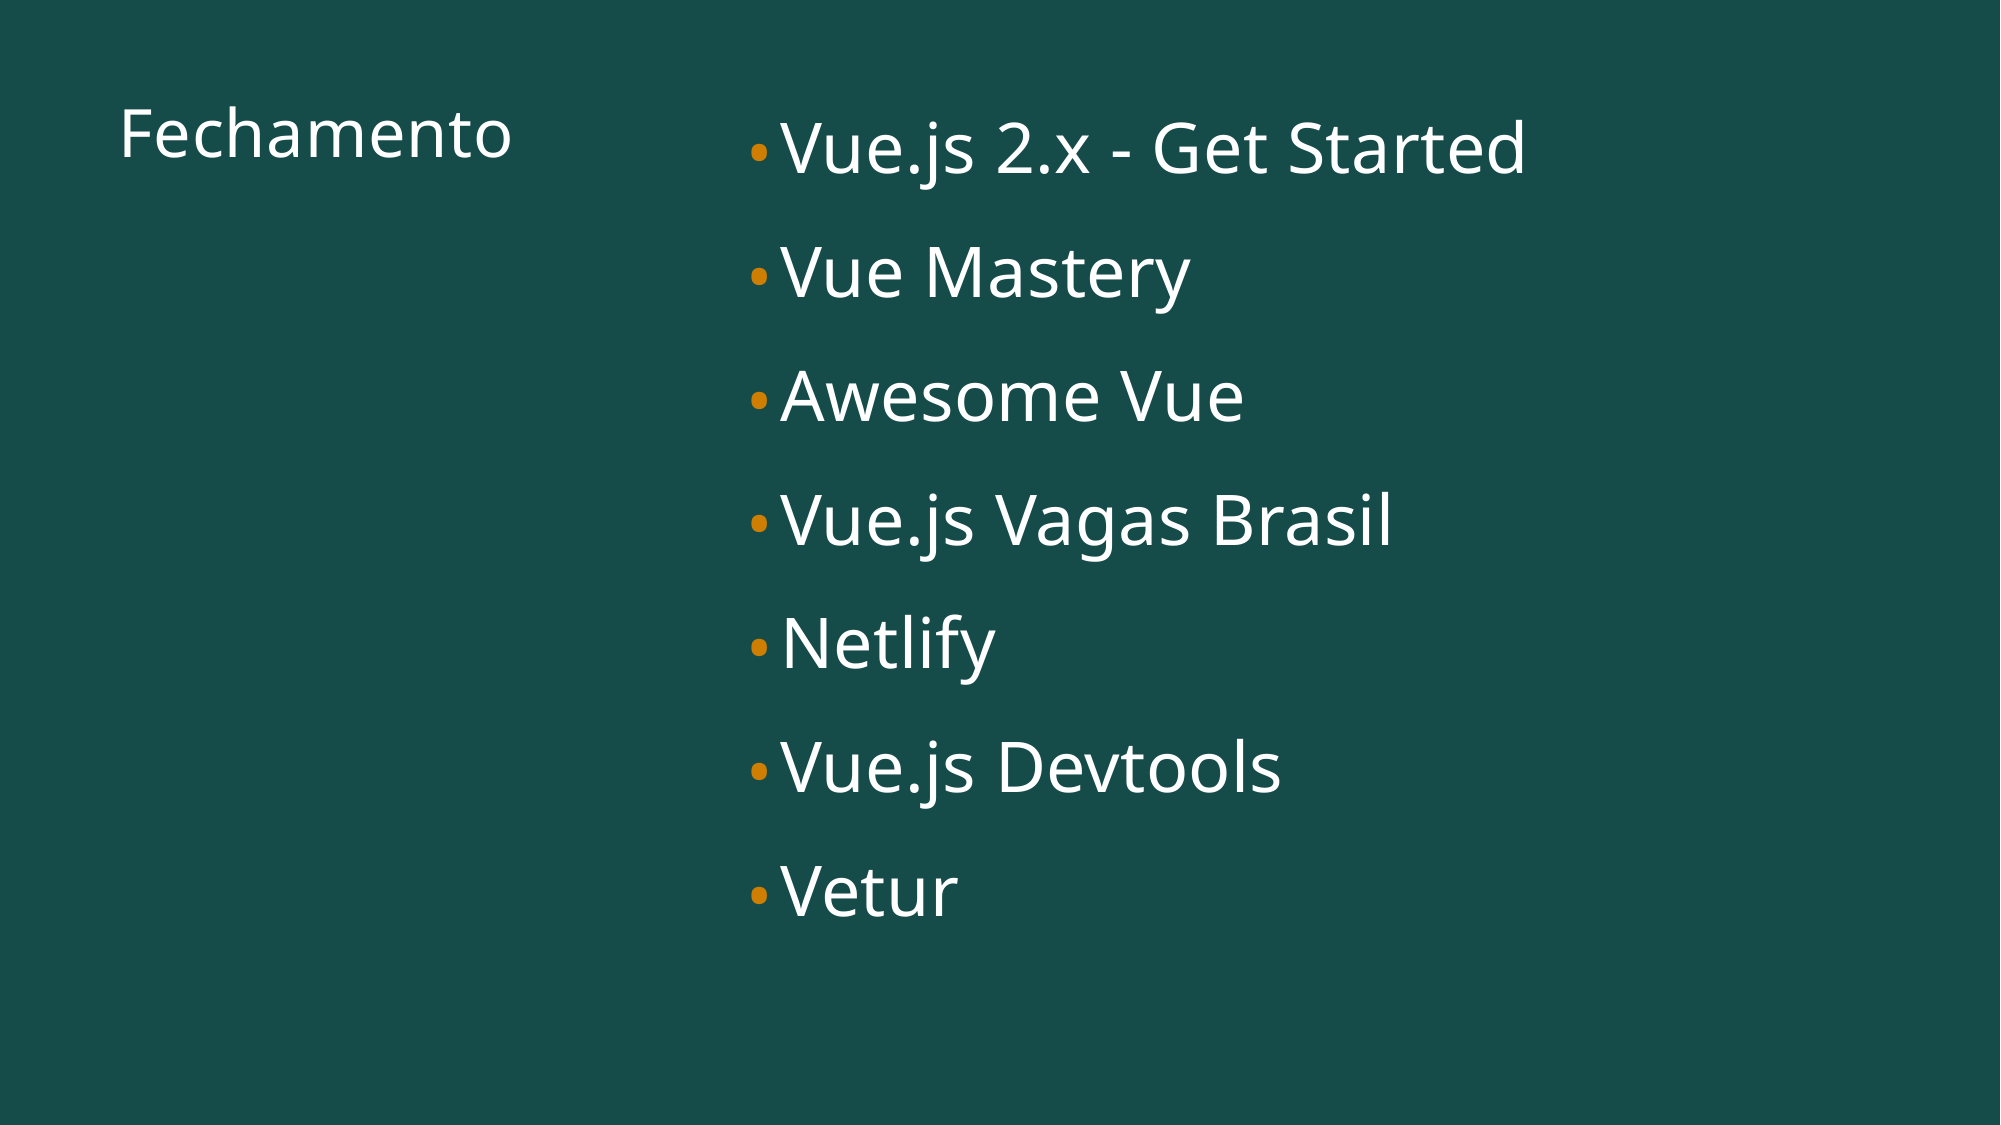

Vue.js 2.x - Get Started
Vue Mastery
Awesome Vue
Vue.js Vagas Brasil
Netlify
Vue.js Devtools
Vetur
# Fechamento